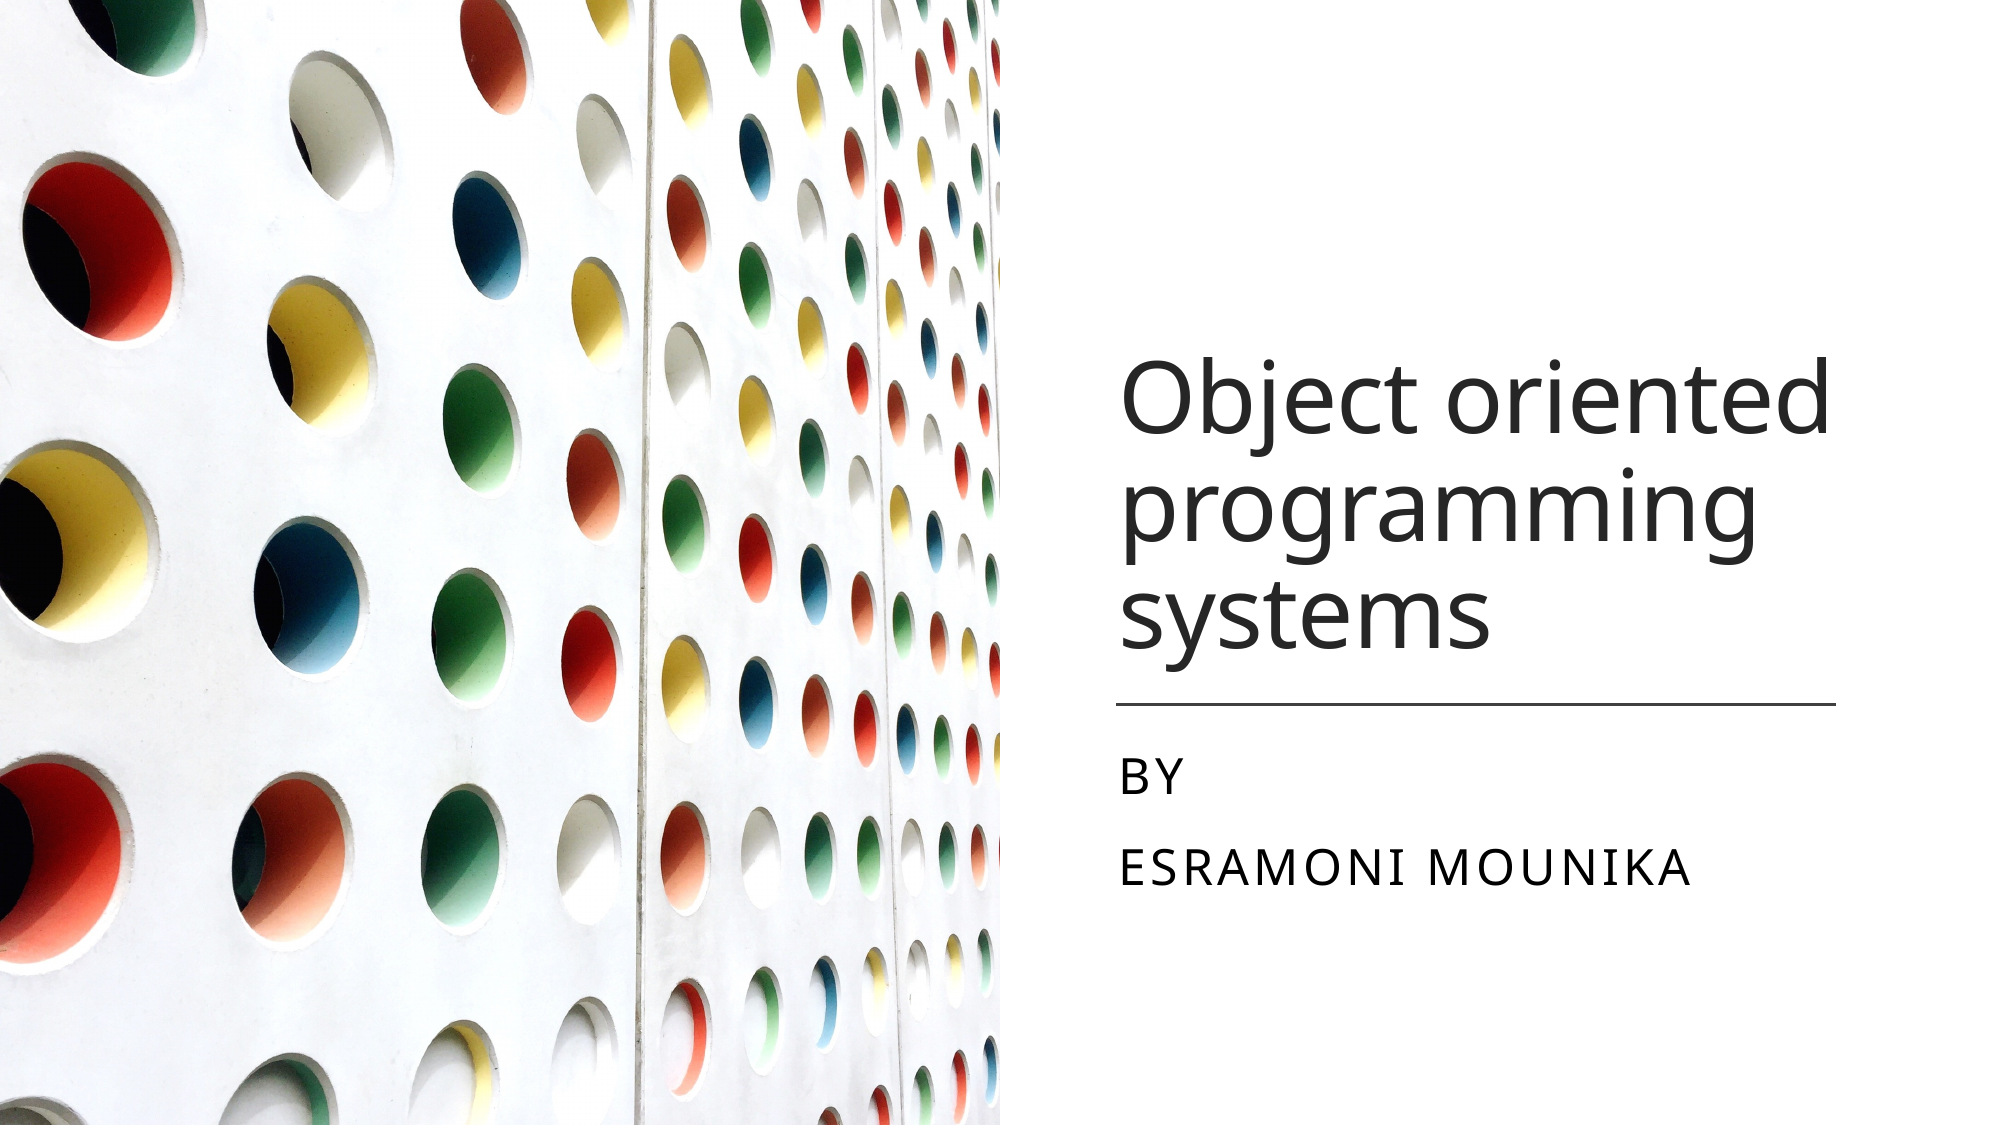

# Object oriented programming systems
By
Esramoni Mounika